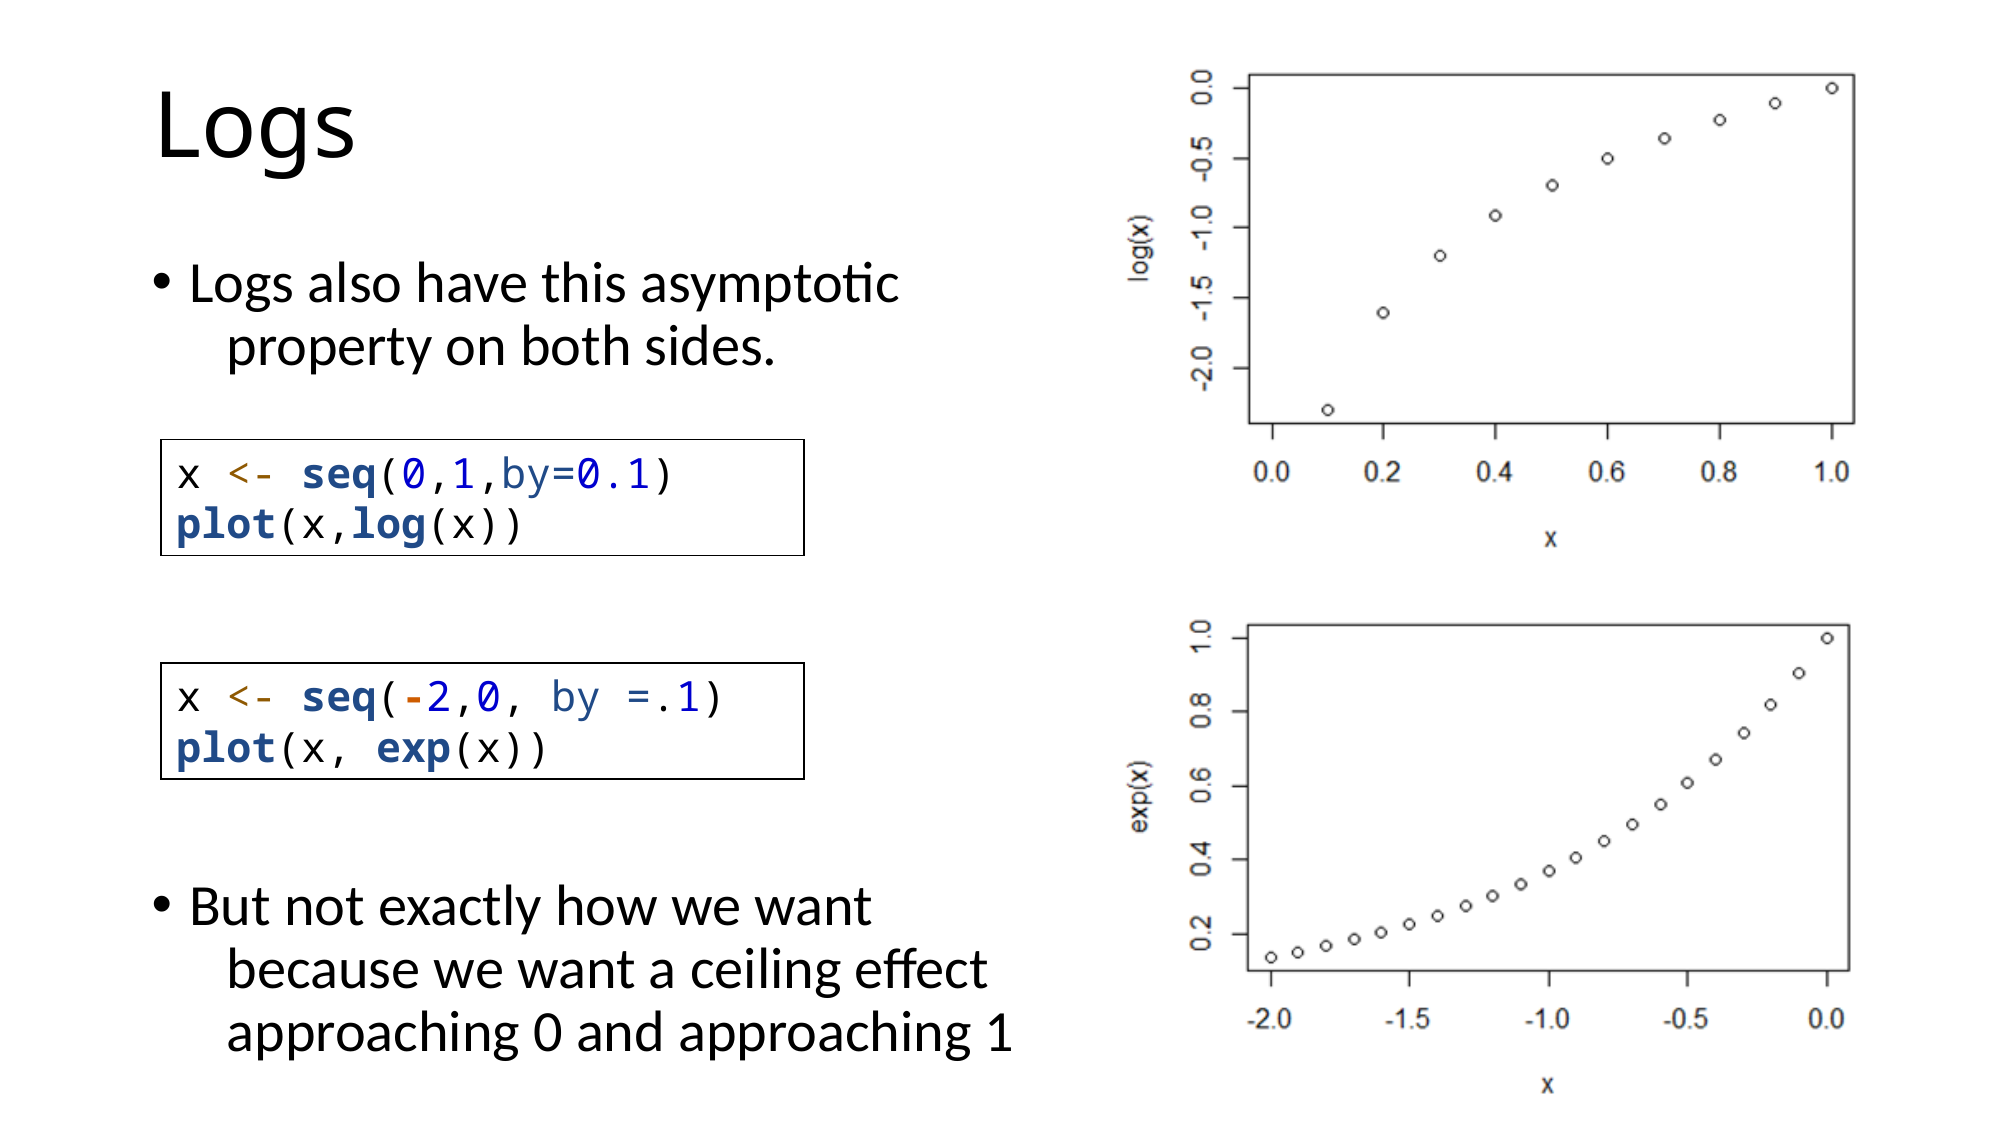

# Logs
Logs also have this asymptotic property on both sides.
x <- seq(0,1,by=0.1)
plot(x,log(x))
x <- seq(-2,0, by =.1)
plot(x, exp(x))
But not exactly how we want because we want a ceiling effect approaching 0 and approaching 1